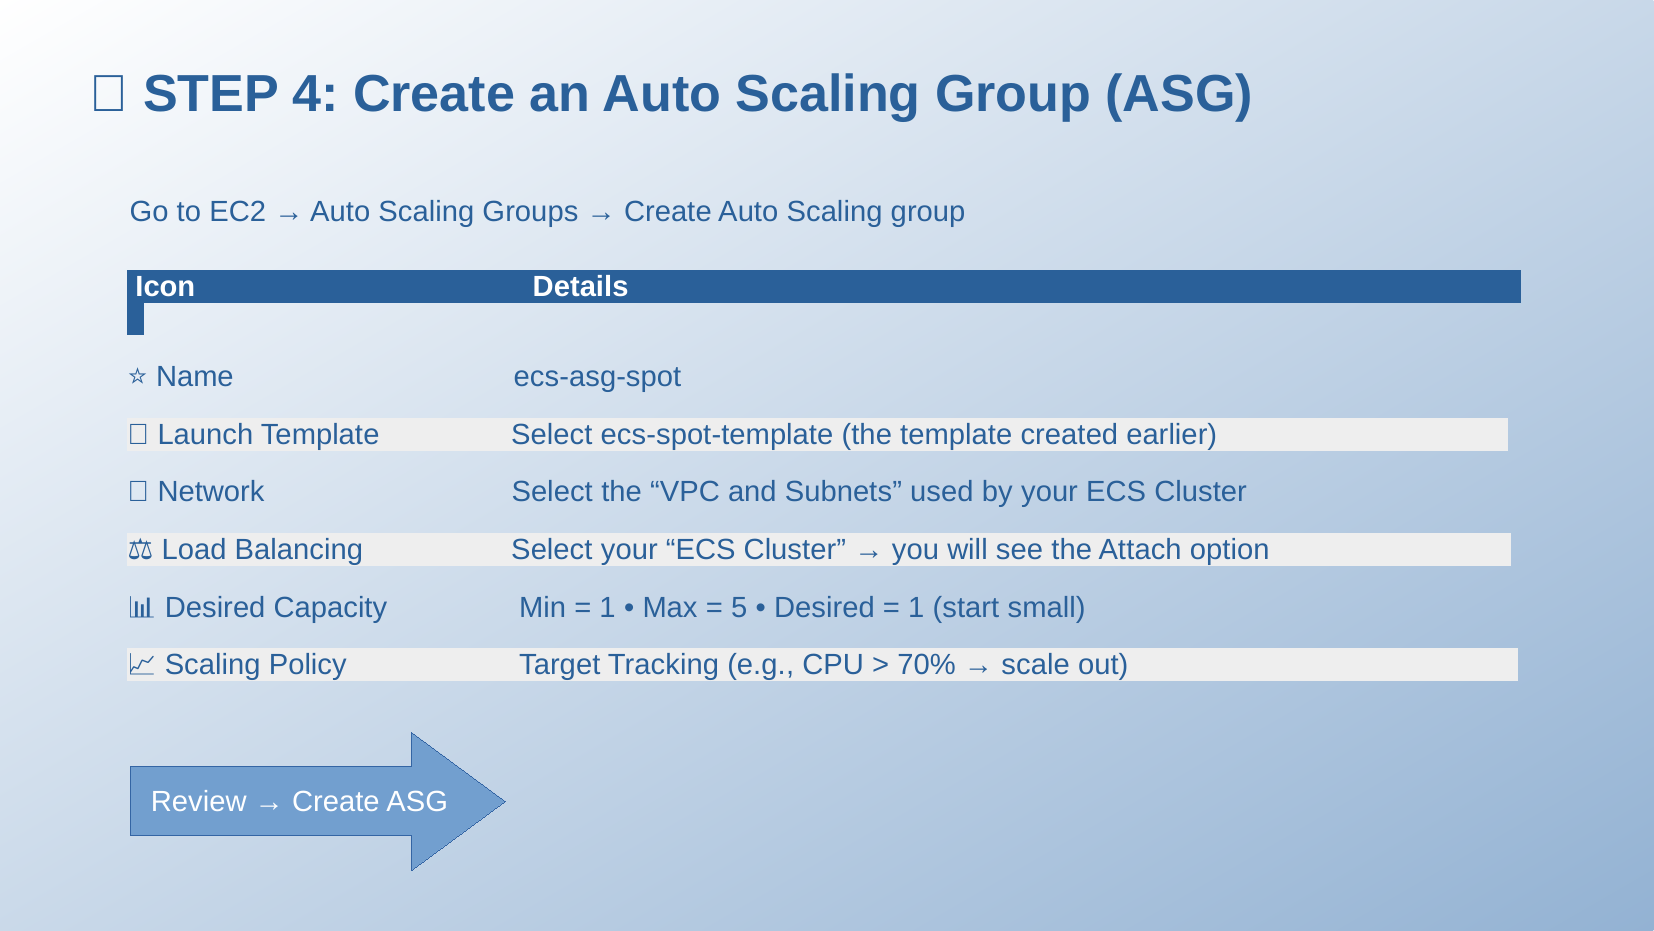

🚀 STEP 4: Create an Auto Scaling Group (ASG)
Go to EC2 → Auto Scaling Groups → Create Auto Scaling group
 Icon Details
⭐ Name ecs-asg-spot
🧩 Launch Template Select ecs-spot-template (the template created earlier)
🌐 Network Select the “VPC and Subnets” used by your ECS Cluster
⚖️ Load Balancing Select your “ECS Cluster” → you will see the Attach option
📊 Desired Capacity Min = 1 • Max = 5 • Desired = 1 (start small)
📈 Scaling Policy Target Tracking (e.g., CPU > 70% → scale out)
Review → Create ASG